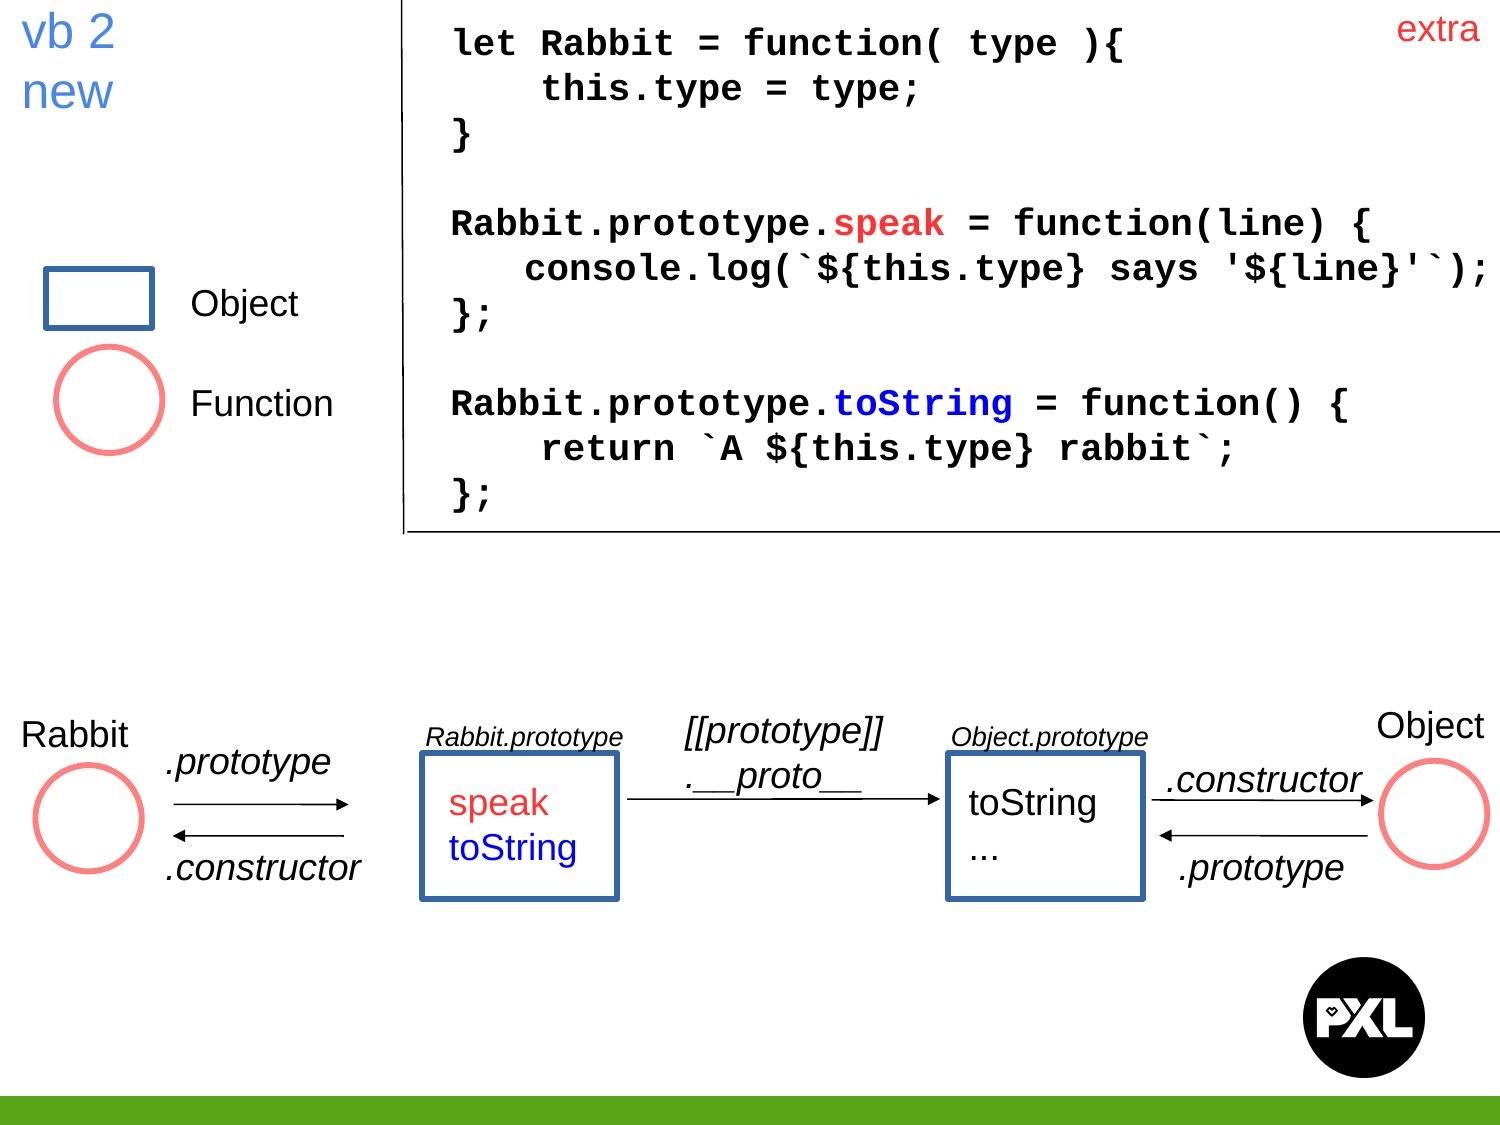

extra
vb 2
new
let Rabbit = function( type ){
 this.type = type;
}
Rabbit.prototype.speak = function(line) {
	console.log(`${this.type} says '${line}'`);
};
Rabbit.prototype.toString = function() {
 return `A ${this.type} rabbit`;
};
Object
Function
Object
[[prototype]]
.__proto__
Rabbit
Rabbit.prototype
Object.prototype
.prototype
.constructor
speak
toString
toString
...
.constructor
.prototype